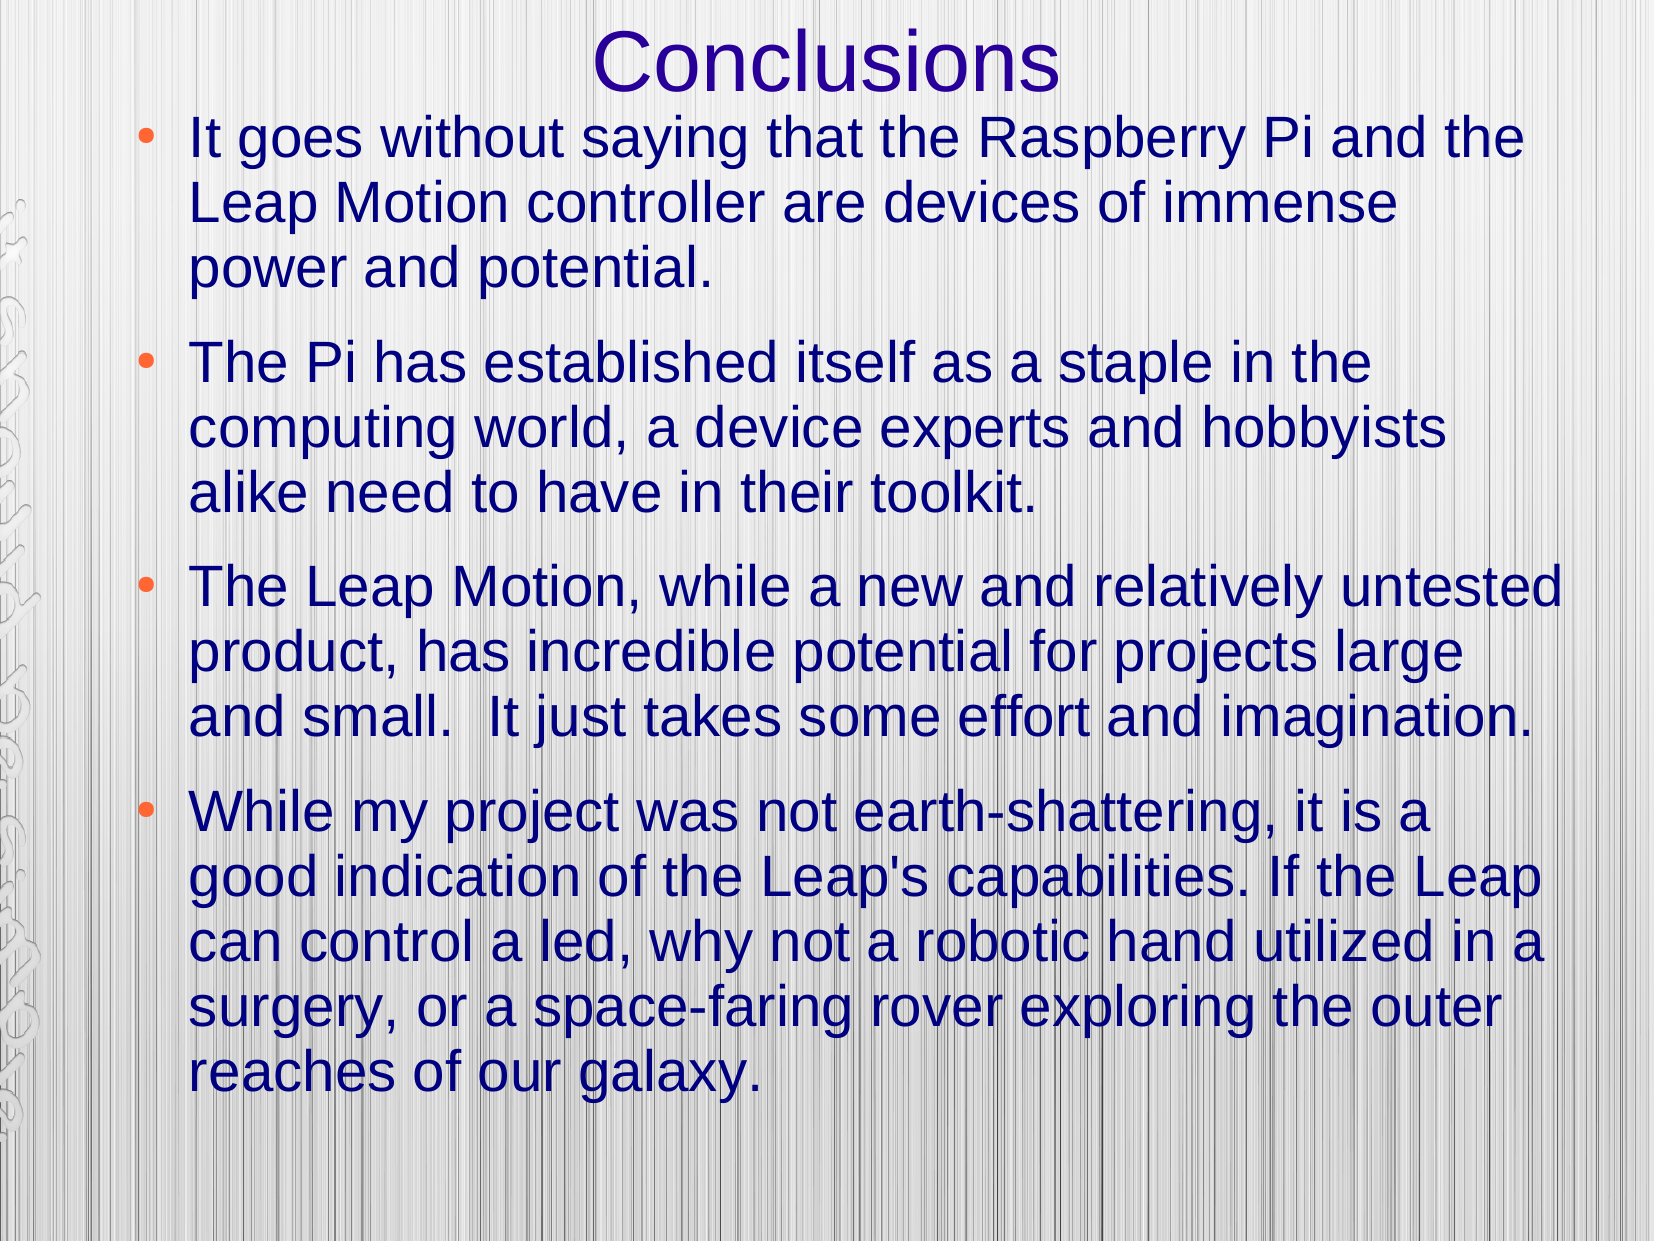

# Conclusions
It goes without saying that the Raspberry Pi and the Leap Motion controller are devices of immense power and potential.
The Pi has established itself as a staple in the computing world, a device experts and hobbyists alike need to have in their toolkit.
The Leap Motion, while a new and relatively untested product, has incredible potential for projects large and small. It just takes some effort and imagination.
While my project was not earth-shattering, it is a good indication of the Leap's capabilities. If the Leap can control a led, why not a robotic hand utilized in a surgery, or a space-faring rover exploring the outer reaches of our galaxy.